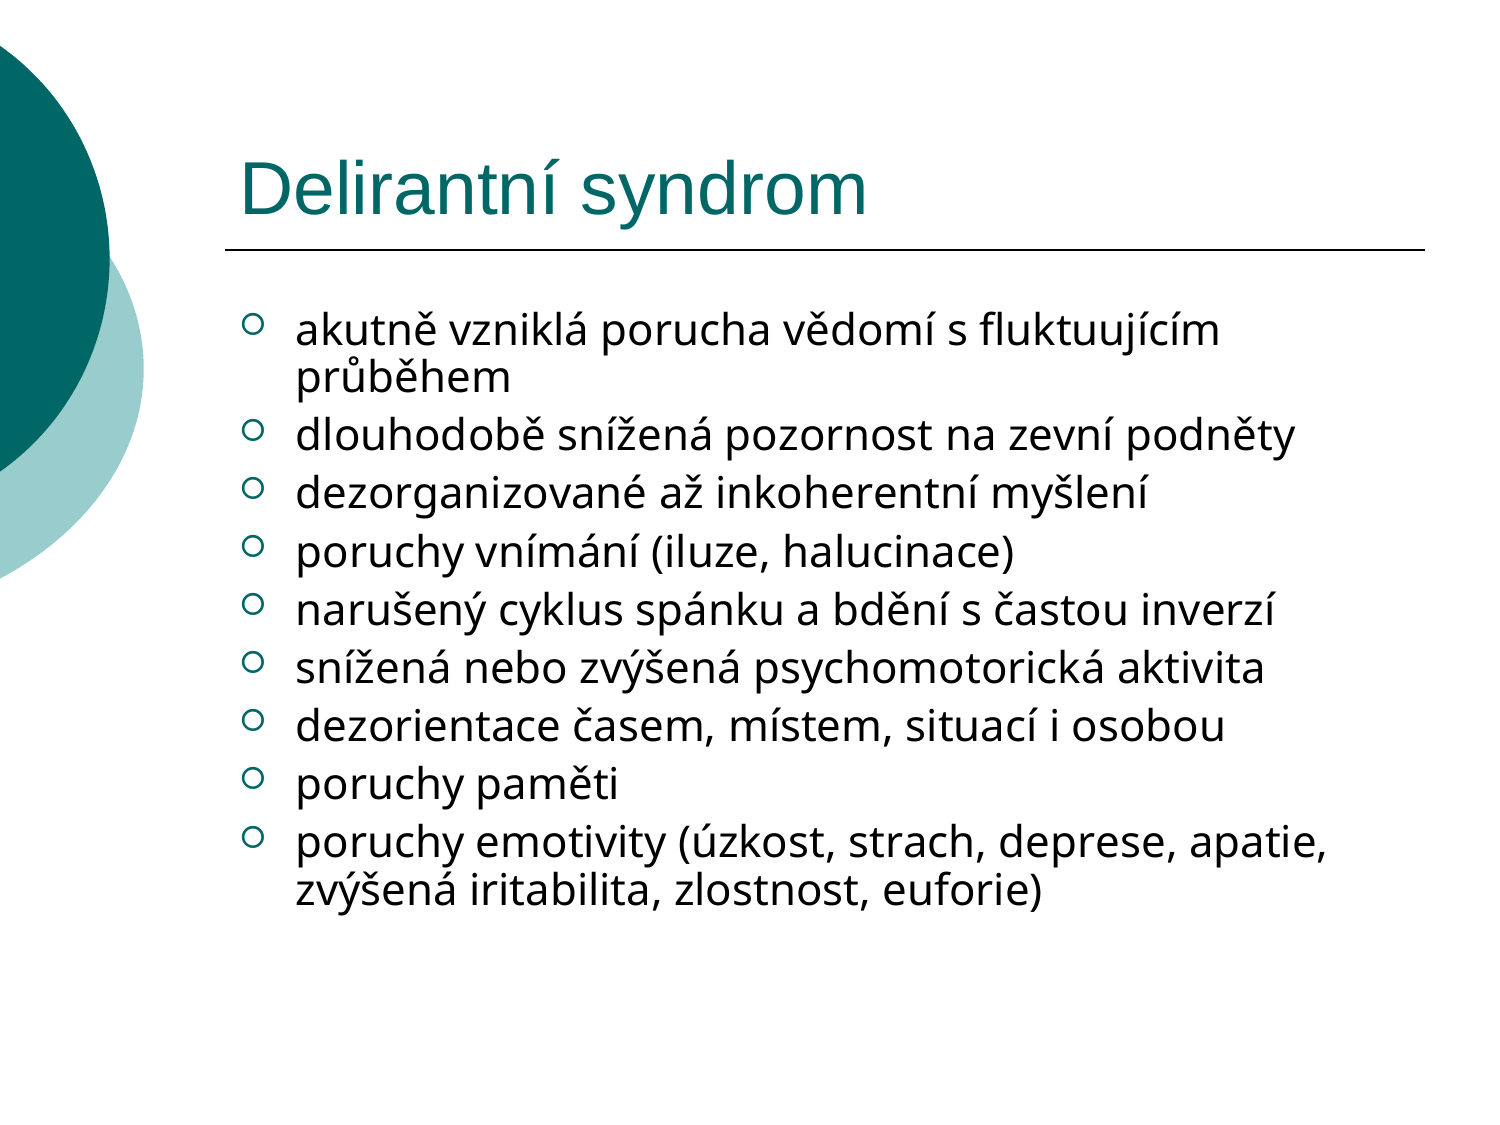

# Delirantní syndrom
akutně vzniklá porucha vědomí s fluktuujícím průběhem
dlouhodobě snížená pozornost na zevní podněty
dezorganizované až inkoherentní myšlení
poruchy vnímání (iluze, halucinace)
narušený cyklus spánku a bdění s častou inverzí
snížená nebo zvýšená psychomotorická aktivita
dezorientace časem, místem, situací i osobou
poruchy paměti
poruchy emotivity (úzkost, strach, deprese, apatie, zvýšená iritabilita, zlostnost, euforie)